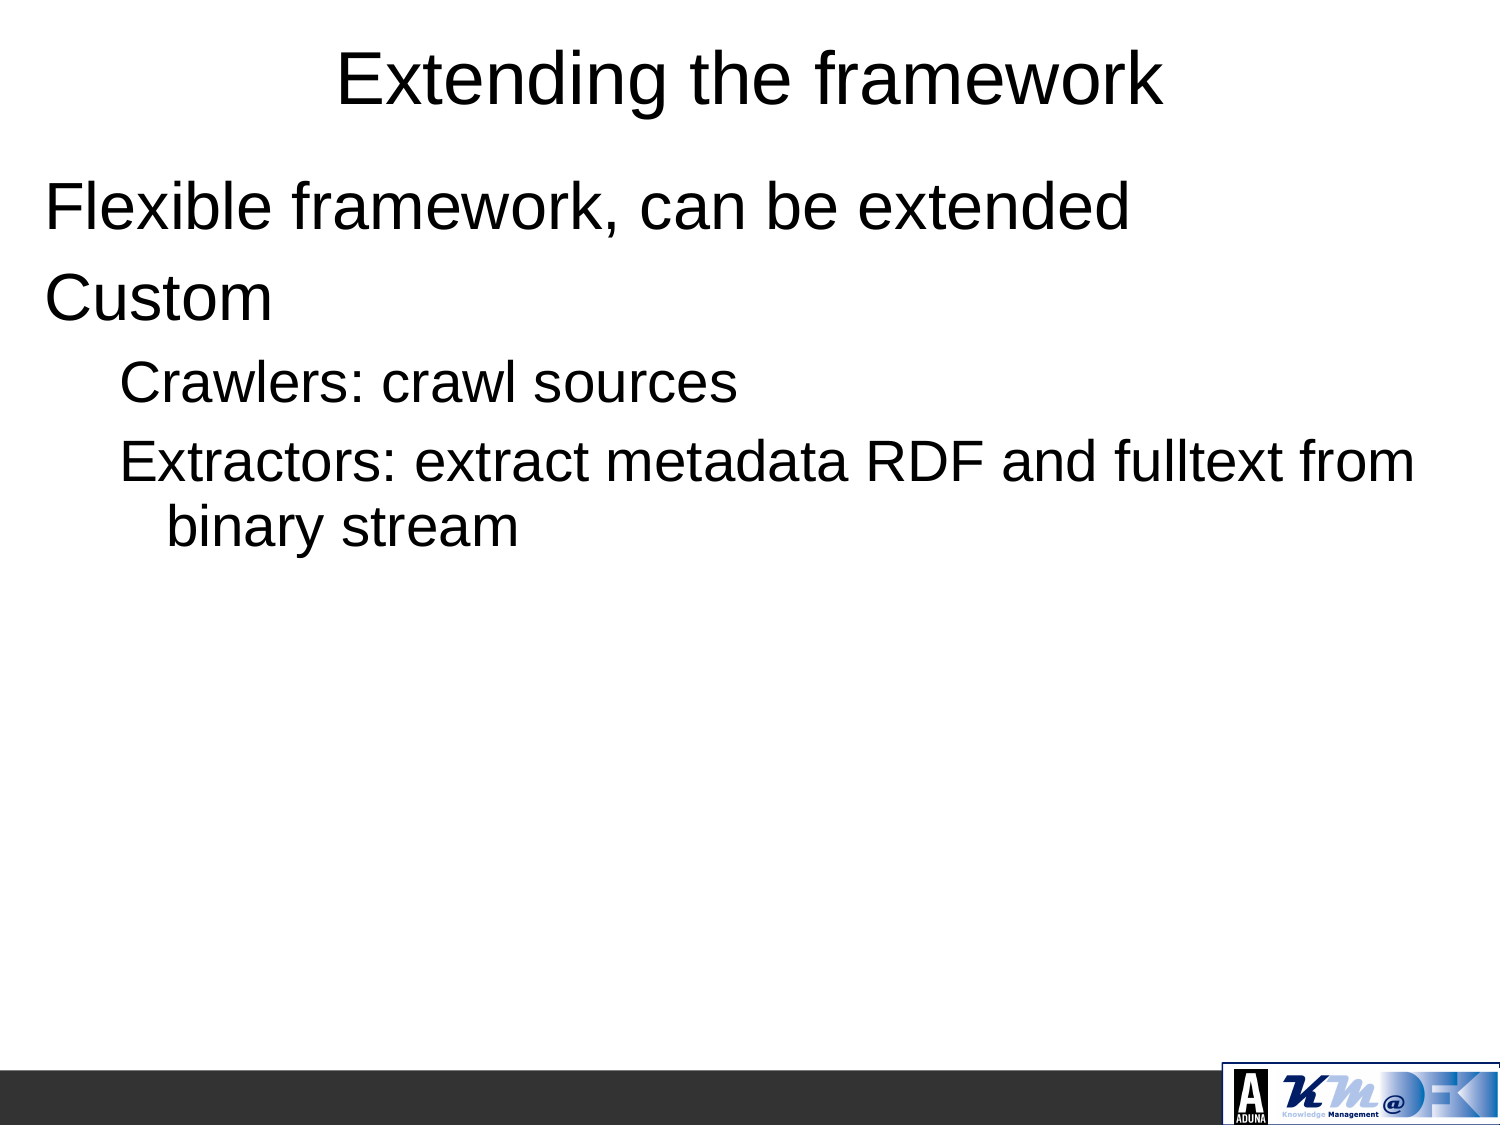

# Extending the framework
Flexible framework, can be extended
Custom
Crawlers: crawl sources
Extractors: extract metadata RDF and fulltext from binary stream